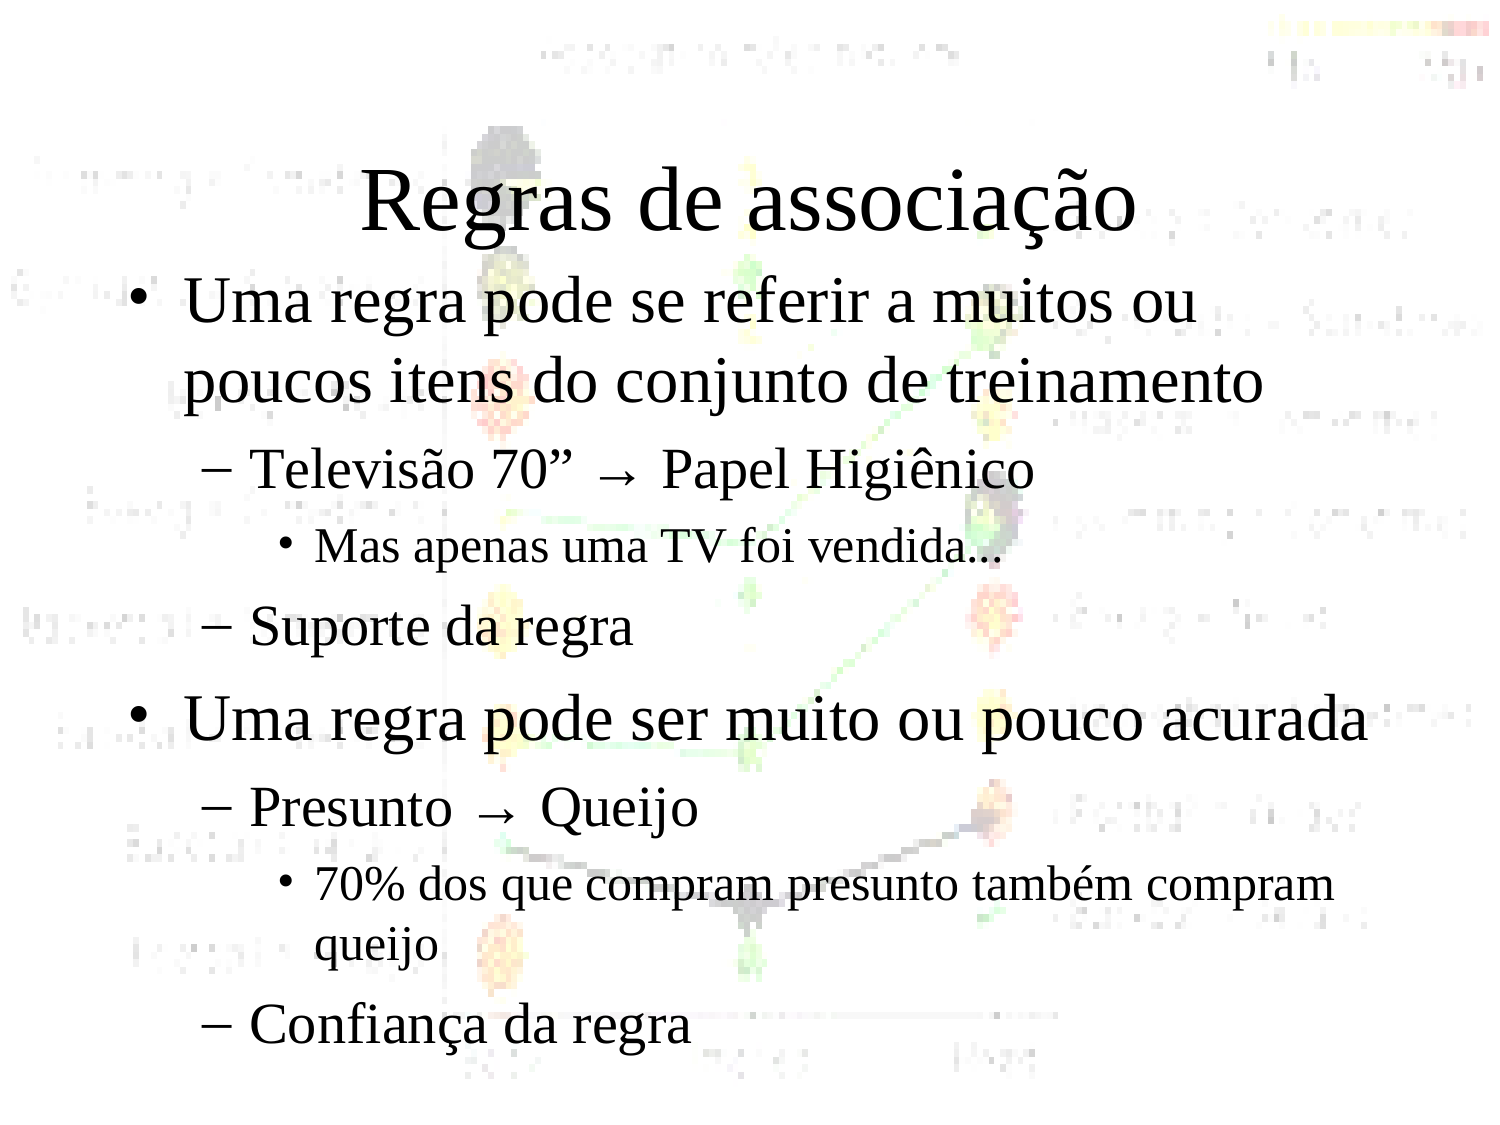

# Regras de associação
Uma regra pode se referir a muitos ou poucos itens do conjunto de treinamento
Televisão 70” → Papel Higiênico
Mas apenas uma TV foi vendida...
Suporte da regra
Uma regra pode ser muito ou pouco acurada
Presunto → Queijo
70% dos que compram presunto também compram queijo
Confiança da regra